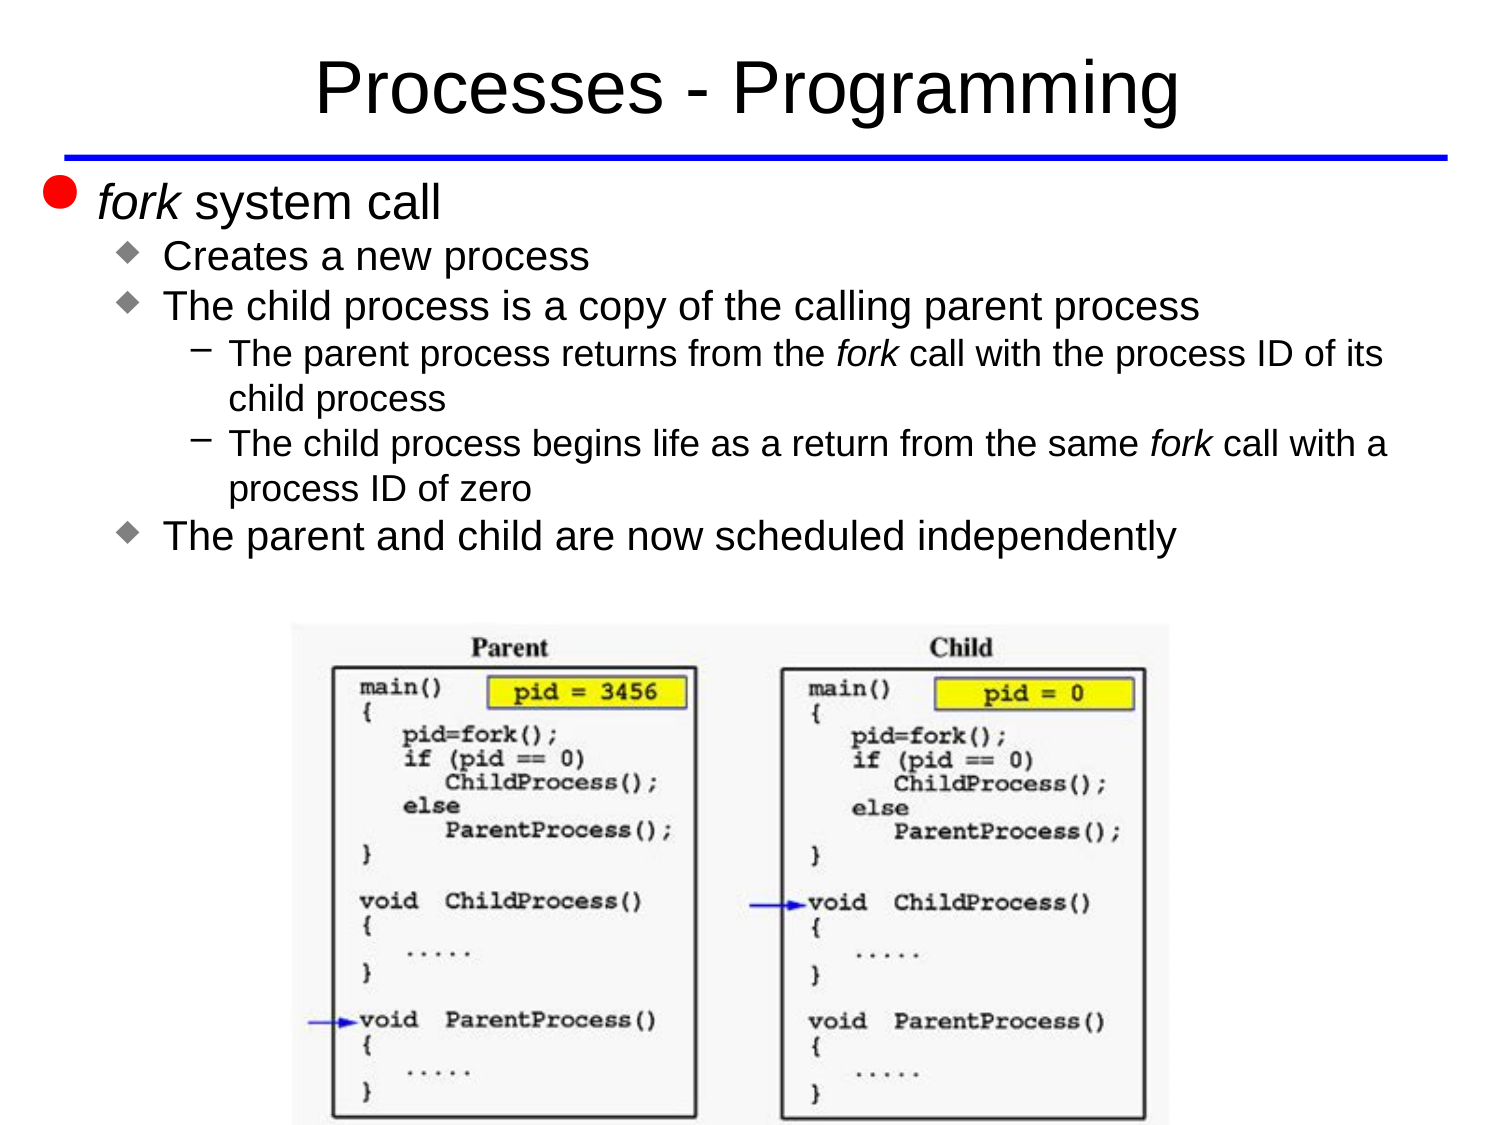

# Processes - Programming
fork system call
Creates a new process
The child process is a copy of the calling parent process
The parent process returns from the fork call with the process ID of its child process
The child process begins life as a return from the same fork call with a process ID of zero
The parent and child are now scheduled independently